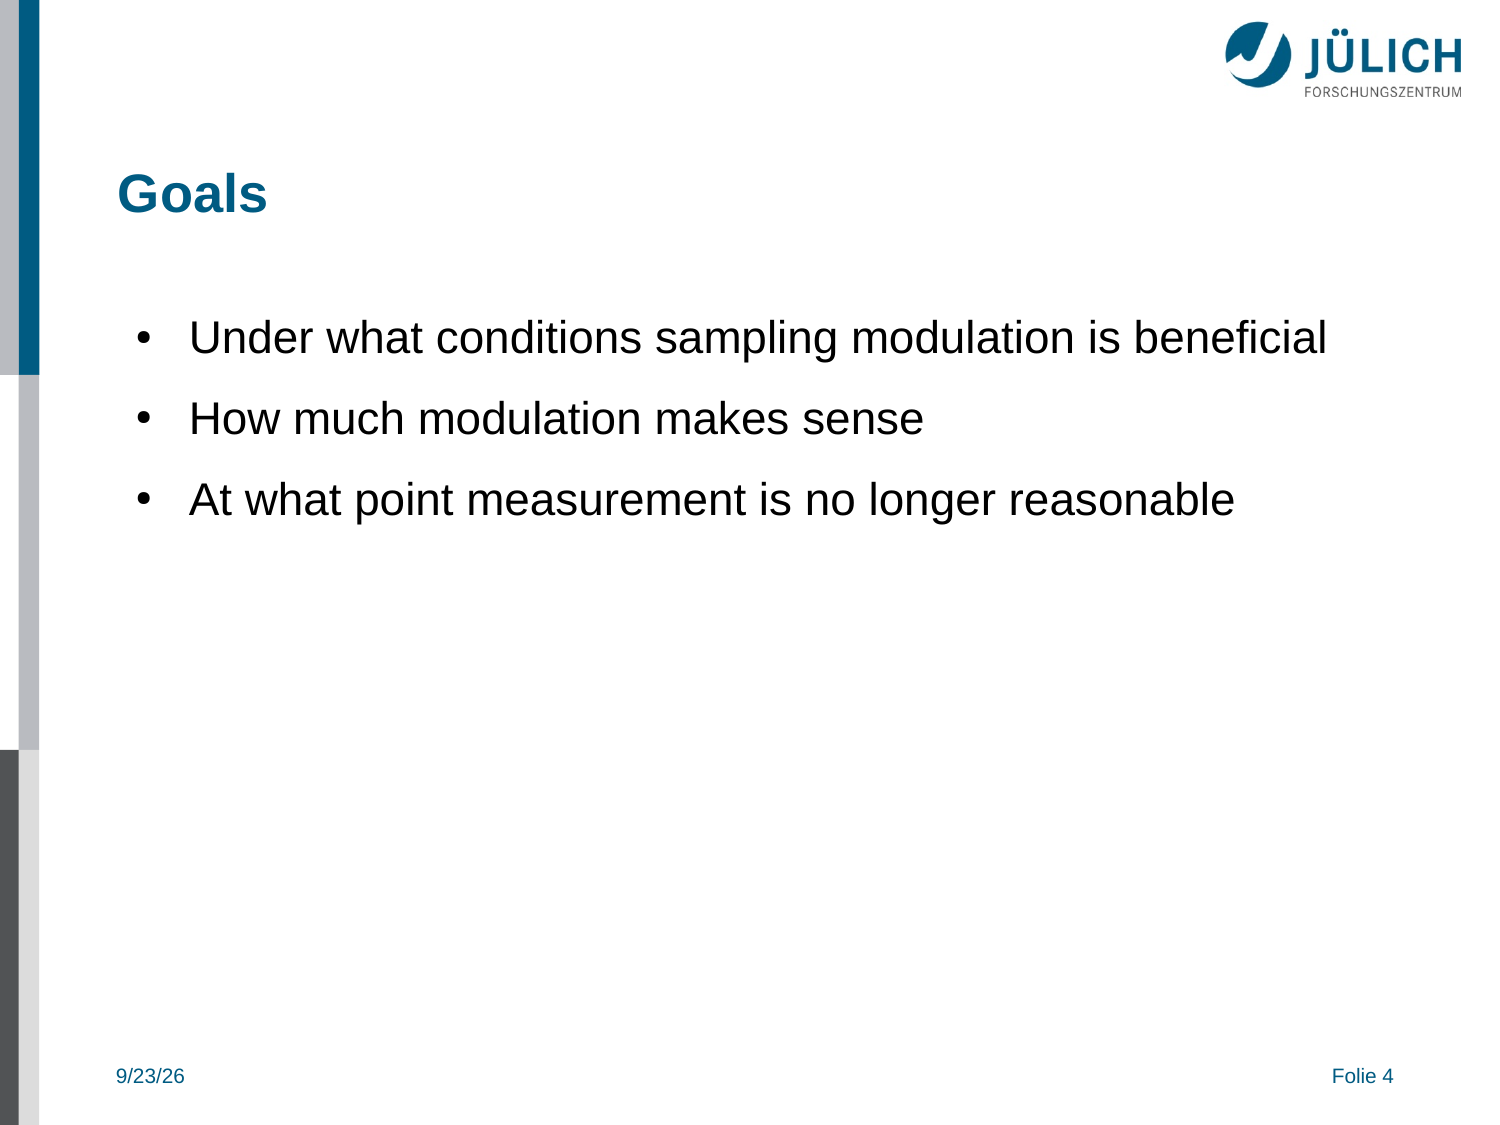

# Goals
Under what conditions sampling modulation is beneficial
How much modulation makes sense
At what point measurement is no longer reasonable